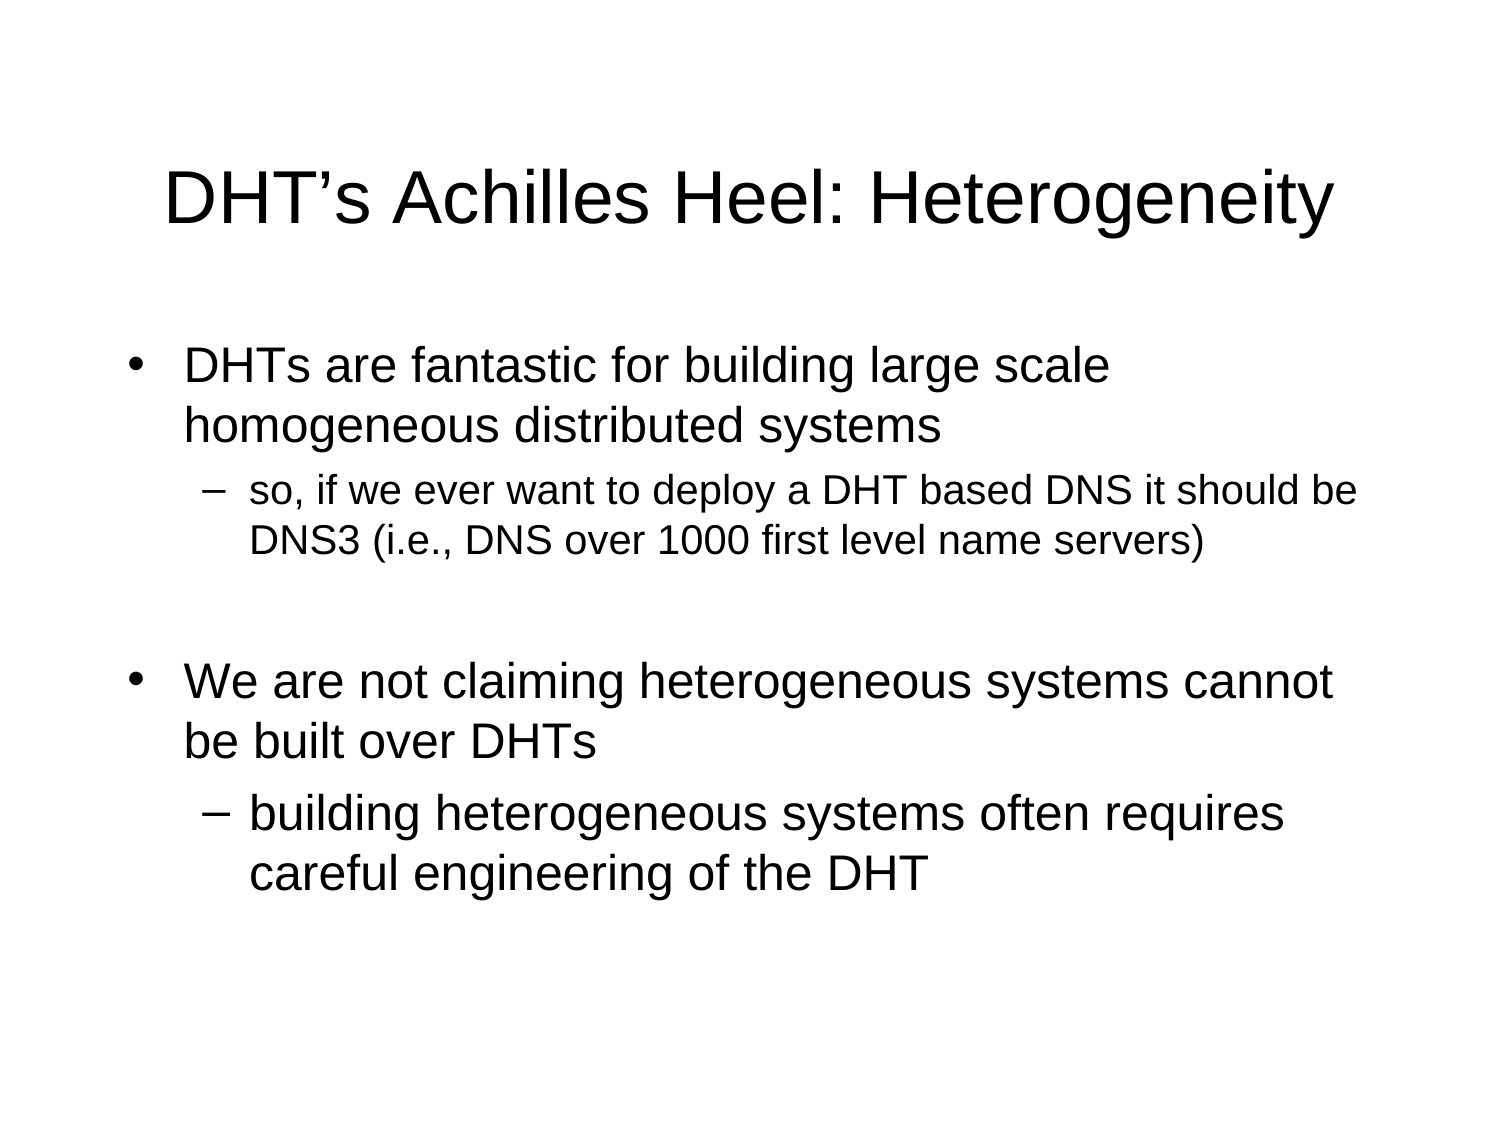

# DHT’s Achilles Heel: Heterogeneity
DHTs are fantastic for building large scale homogeneous distributed systems
so, if we ever want to deploy a DHT based DNS it should be DNS3 (i.e., DNS over 1000 first level name servers)
We are not claiming heterogeneous systems cannot be built over DHTs
building heterogeneous systems often requires careful engineering of the DHT